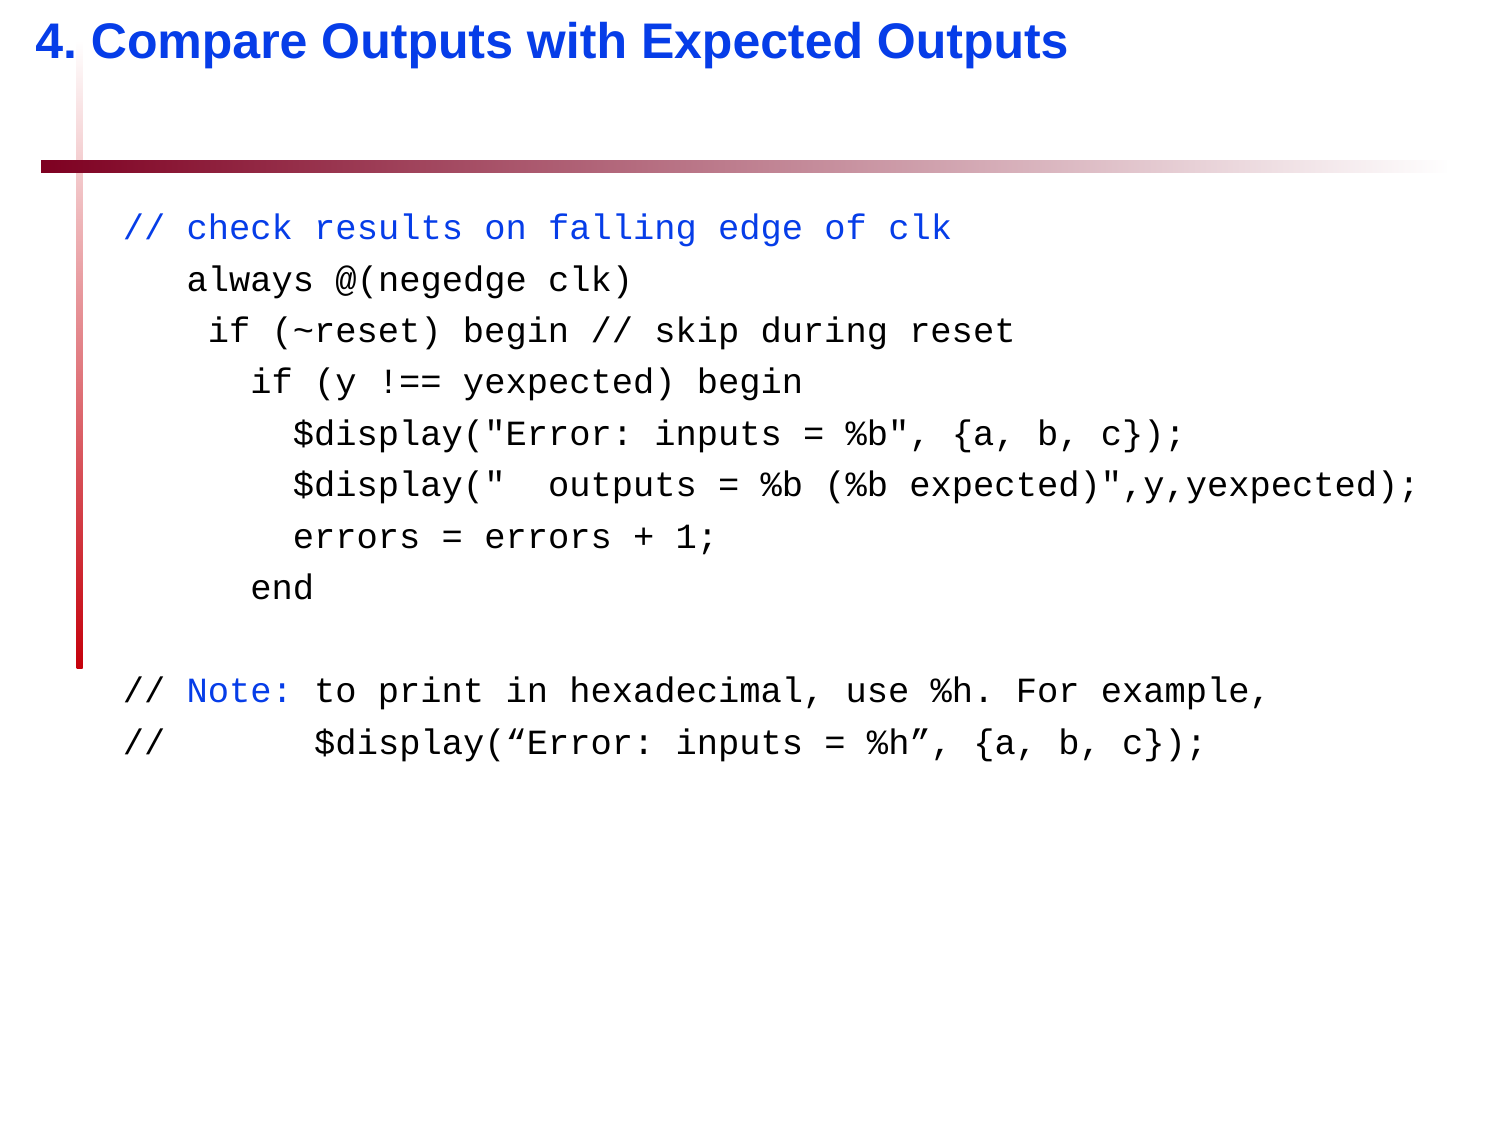

# 4. Compare Outputs with Expected Outputs
// check results on falling edge of clk
 always @(negedge clk)
 if (~reset) begin // skip during reset
 if (y !== yexpected) begin
 $display("Error: inputs = %b", {a, b, c});
 $display(" outputs = %b (%b expected)",y,yexpected);
 errors = errors + 1;
 end
// Note: to print in hexadecimal, use %h. For example,
// $display(“Error: inputs = %h”, {a, b, c});